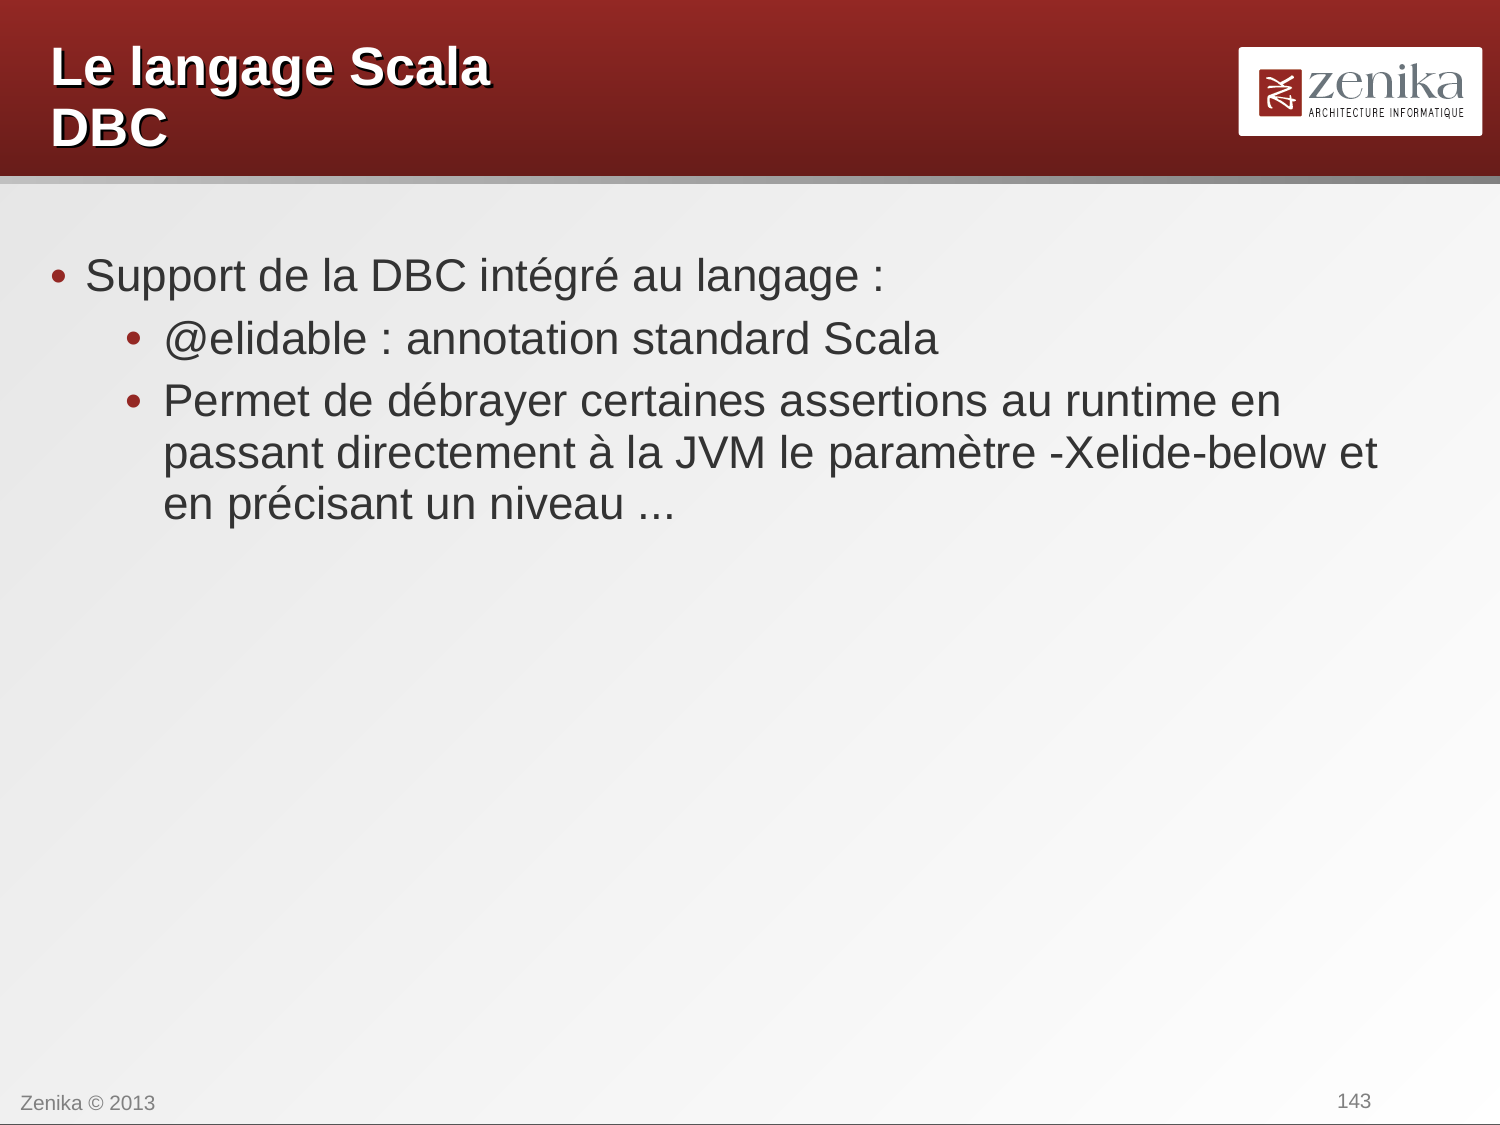

# Le langage Scala DBC
Support de la DBC intégré au langage :
@elidable : annotation standard Scala
Permet de débrayer certaines assertions au runtime en passant directement à la JVM le paramètre -Xelide-below et en précisant un niveau ...